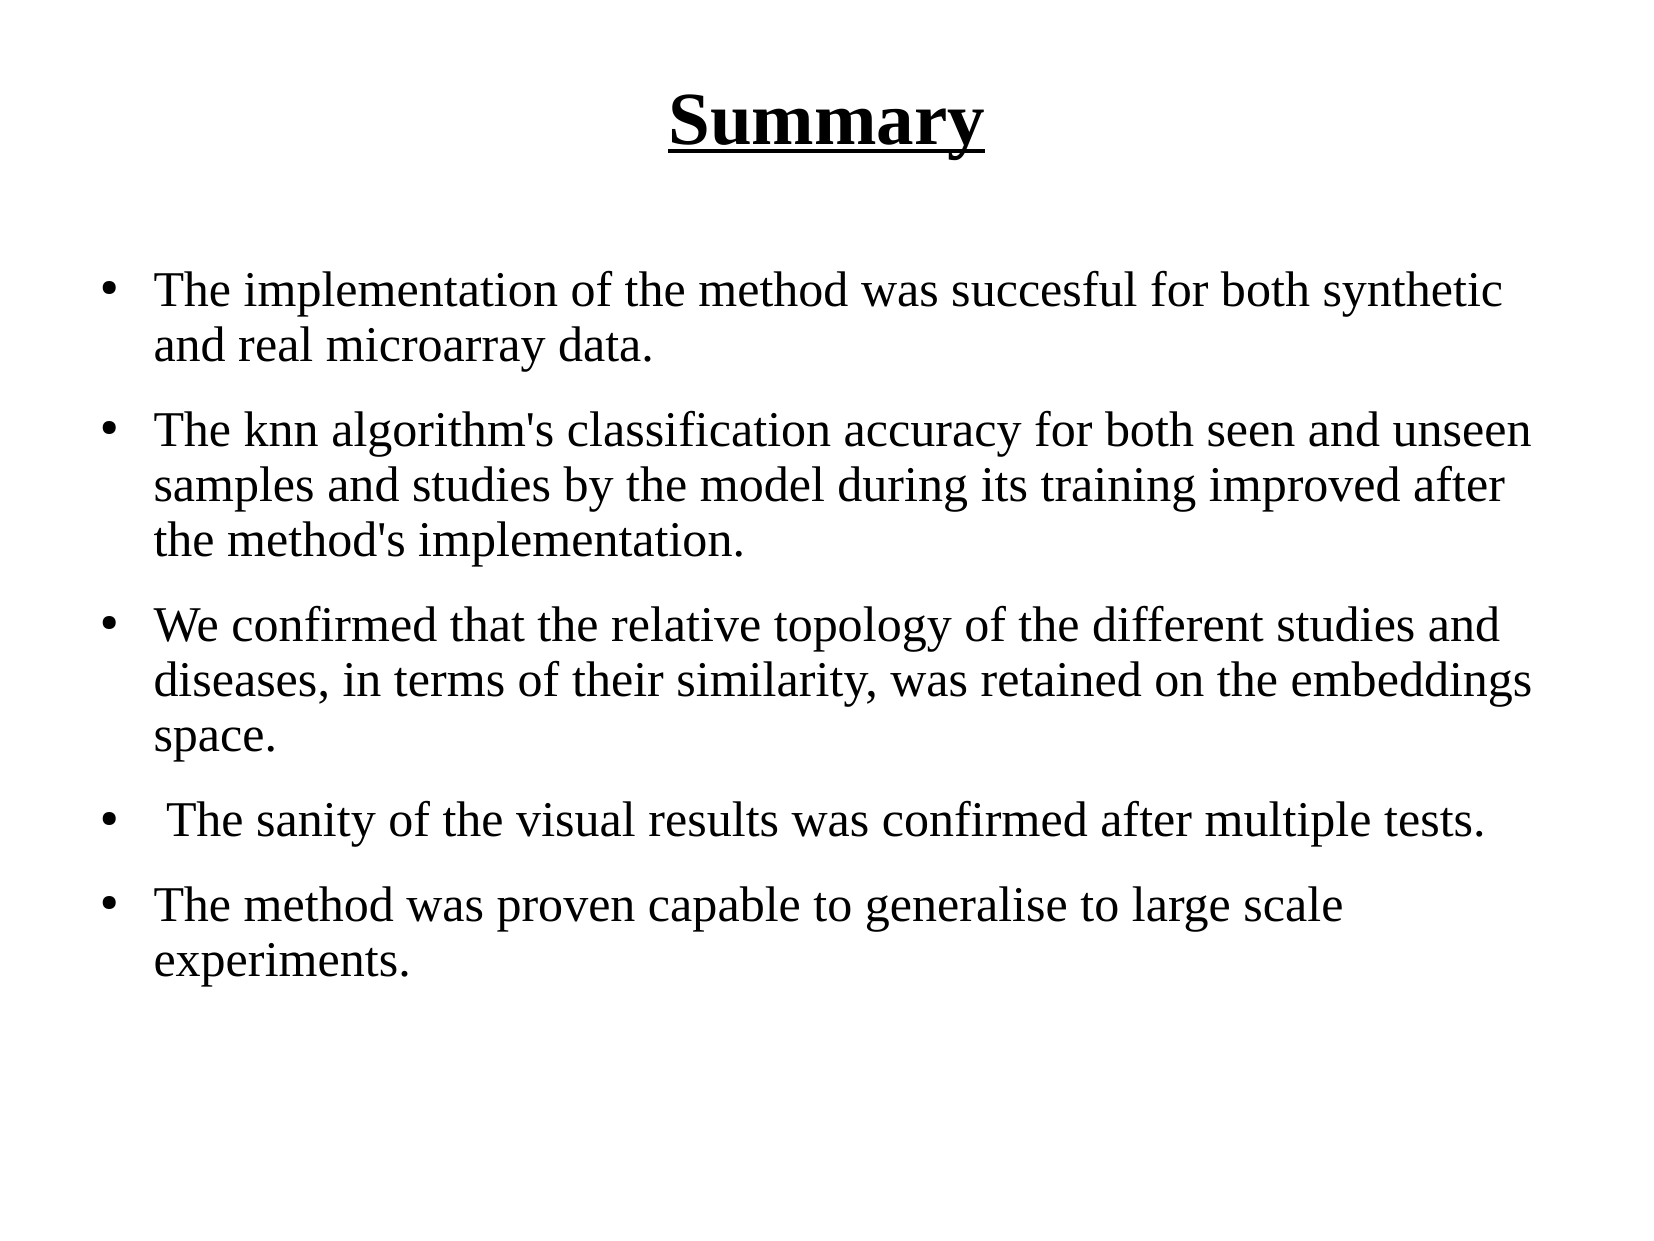

# Summary
The implementation of the method was succesful for both synthetic and real microarray data.
The knn algorithm's classification accuracy for both seen and unseen samples and studies by the model during its training improved after the method's implementation.
We confirmed that the relative topology of the different studies and diseases, in terms of their similarity, was retained on the embeddings space.
 The sanity of the visual results was confirmed after multiple tests.
The method was proven capable to generalise to large scale experiments.